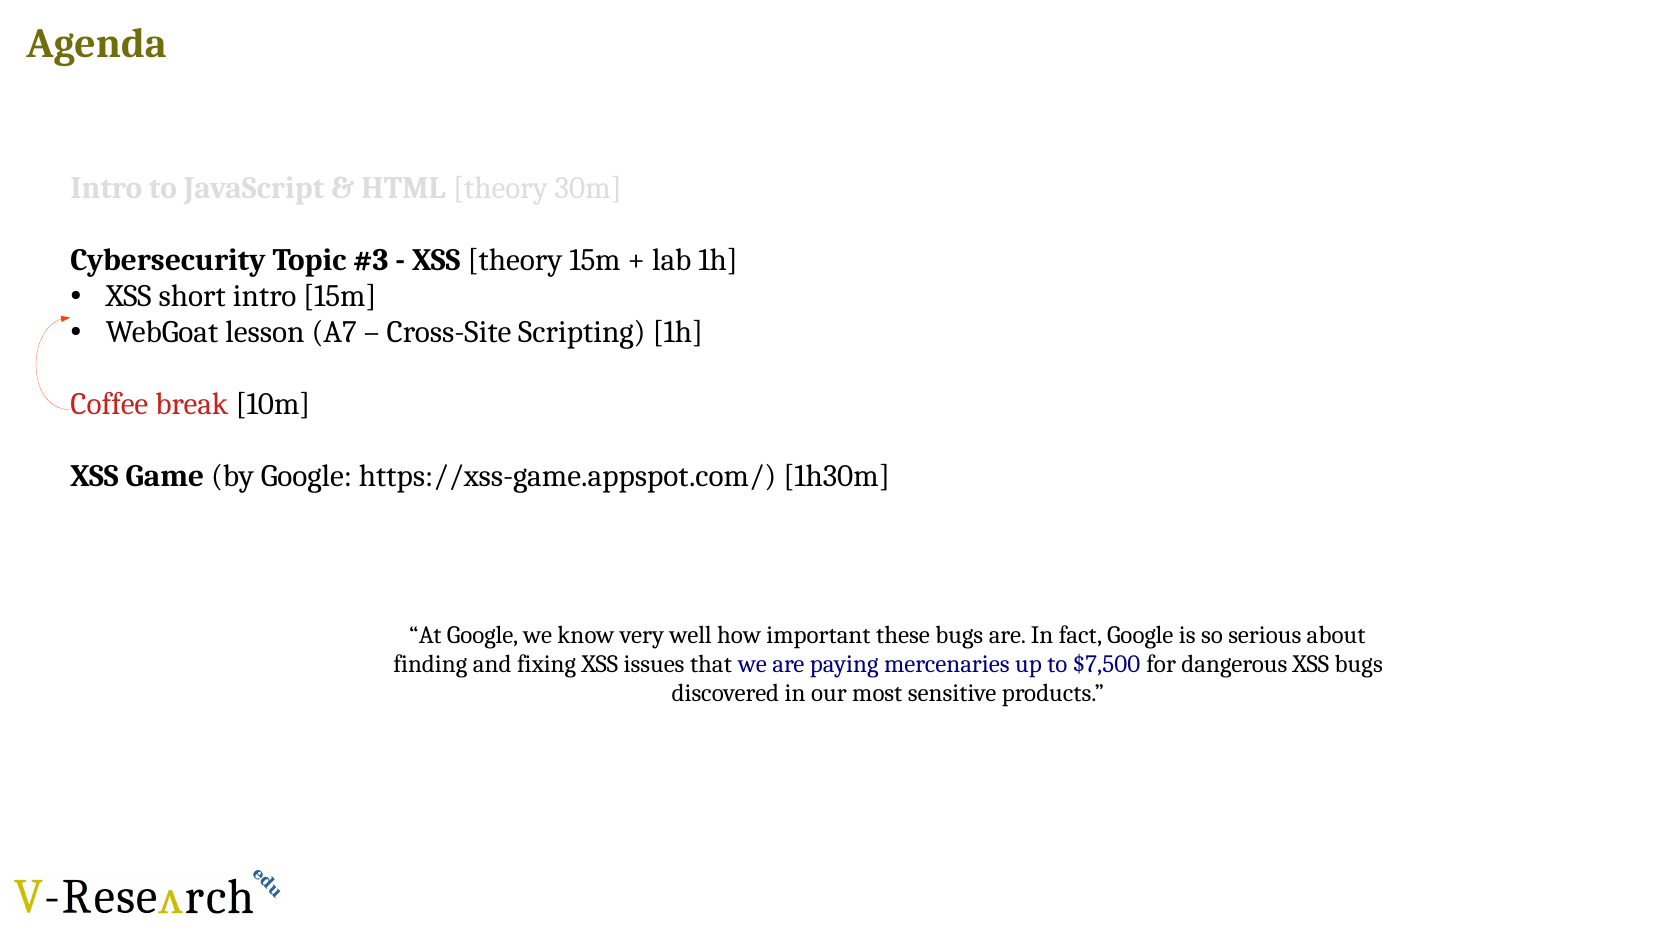

Agenda
Intro to JavaScript & HTML [theory 30m]
Cybersecurity Topic #3 - XSS [theory 15m + lab 1h]
XSS short intro [15m]
WebGoat lesson (A7 – Cross-Site Scripting) [1h]
Coffee break [10m]
XSS Game (by Google: https://xss-game.appspot.com/) [1h30m]
“At Google, we know very well how important these bugs are. In fact, Google is so serious about finding and fixing XSS issues that we are paying mercenaries up to $7,500 for dangerous XSS bugs discovered in our most sensitive products.”
edu